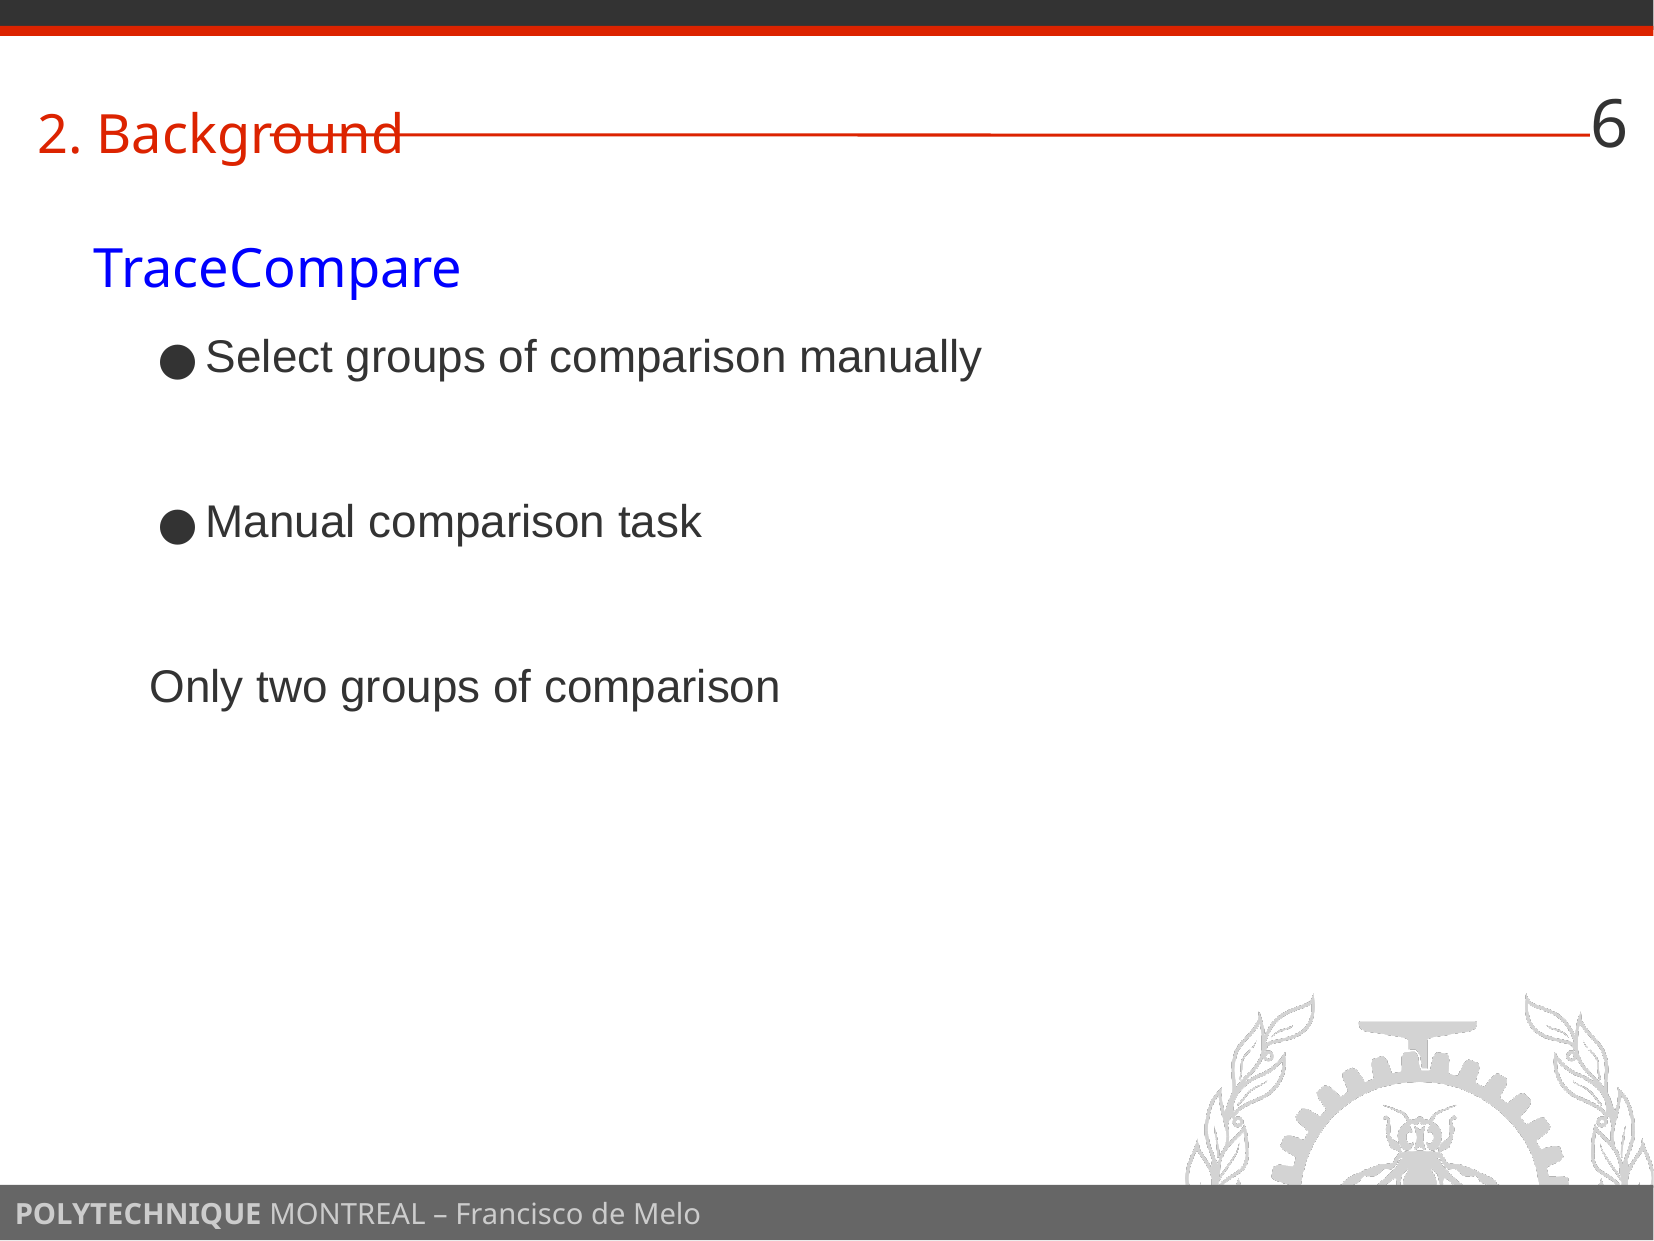

6
2. Background
TraceCompare
Select groups of comparison manually
Manual comparison task
Only two groups of comparison
POLYTECHNIQUE MONTREAL – Francisco de Melo